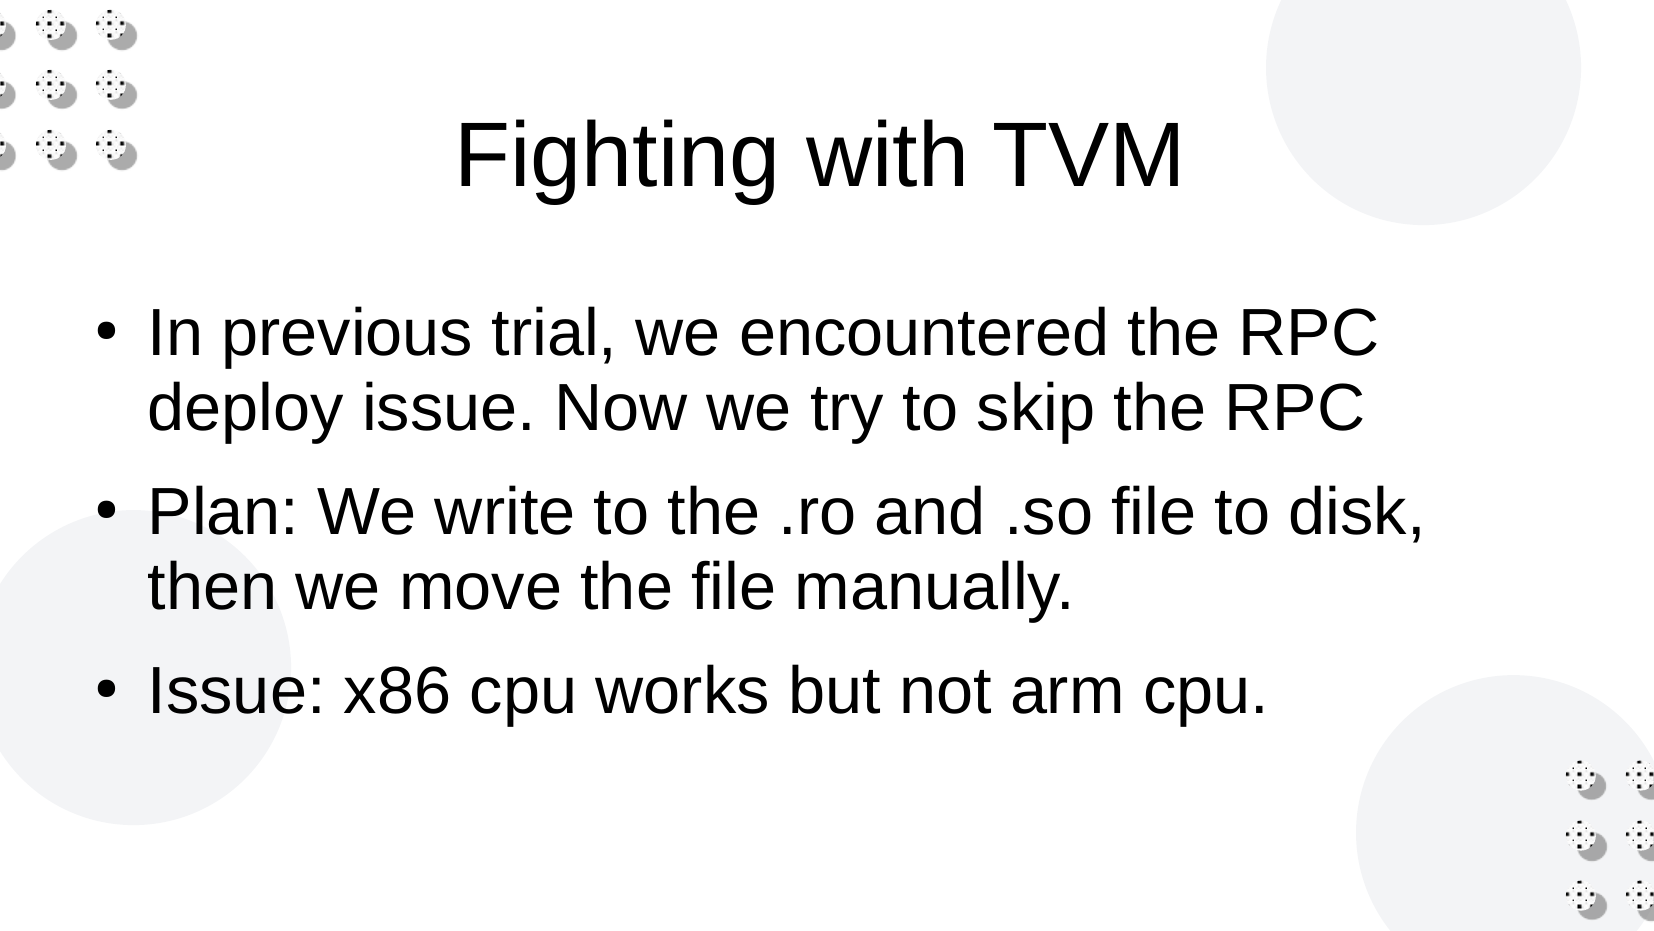

# Fighting with TVM
In previous trial, we encountered the RPC deploy issue. Now we try to skip the RPC
Plan: We write to the .ro and .so file to disk, then we move the file manually.
Issue: x86 cpu works but not arm cpu.